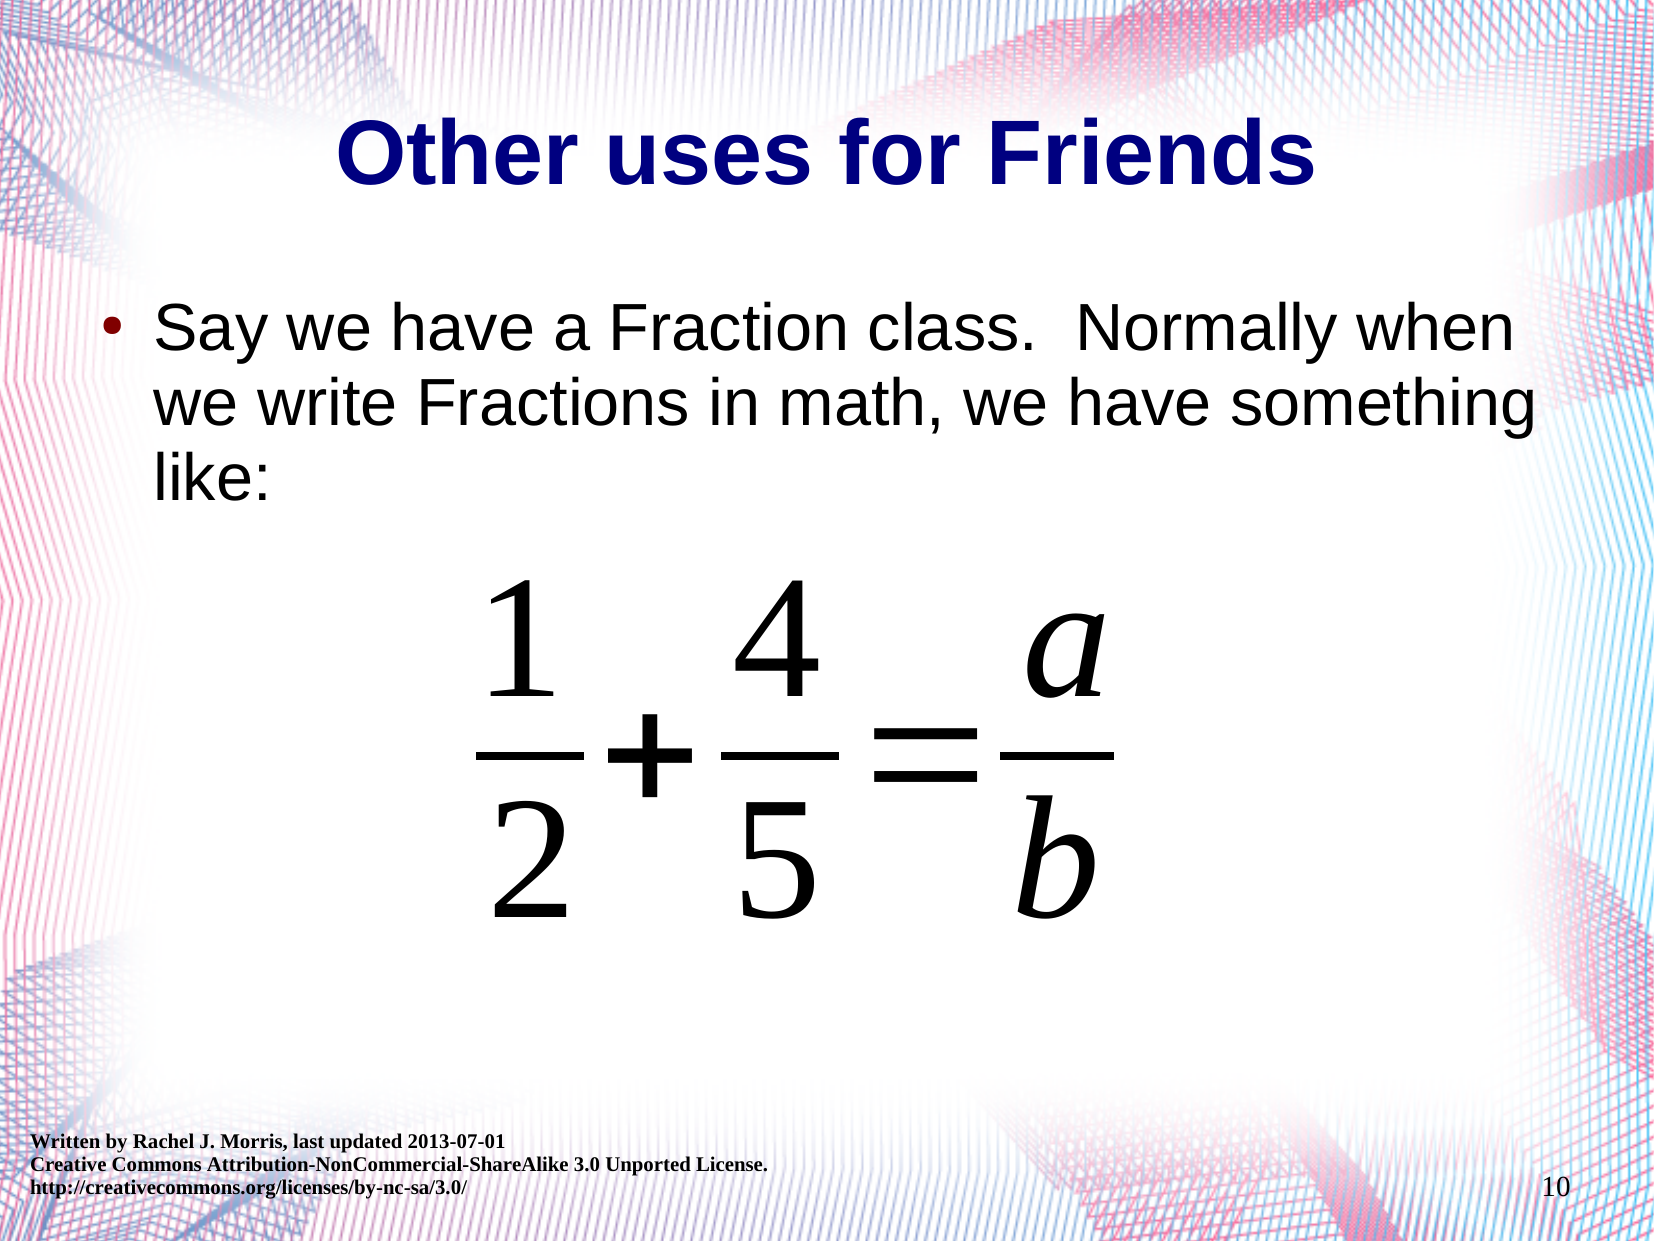

# Other uses for Friends
Say we have a Fraction class. Normally when we write Fractions in math, we have something like:
10